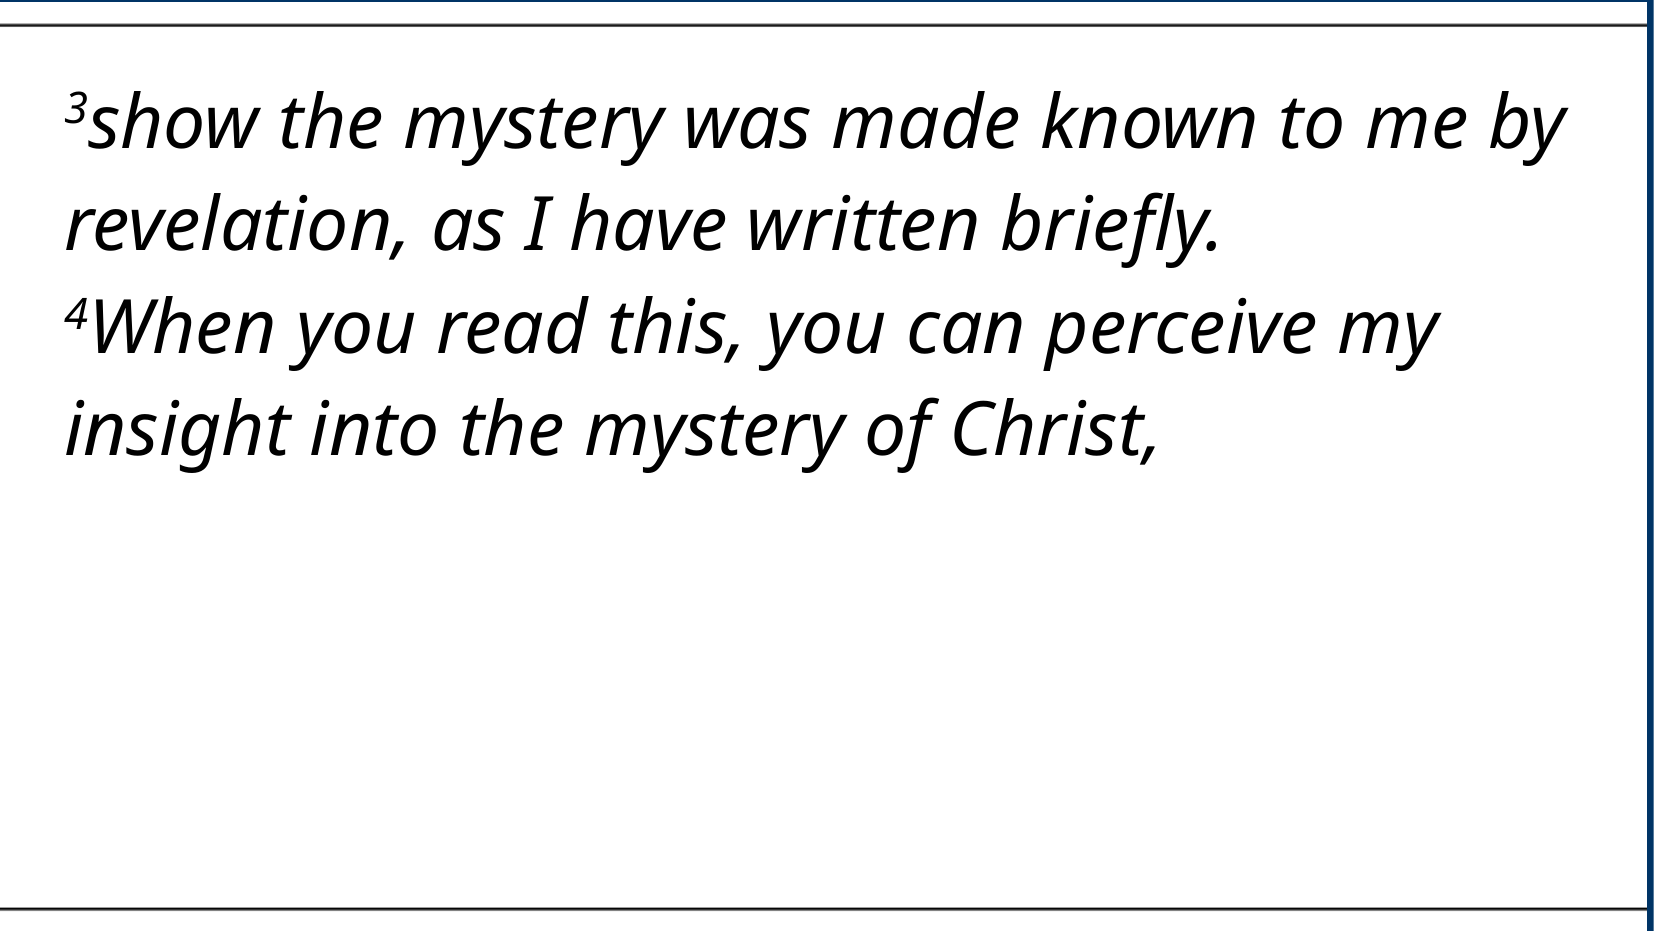

3show the mystery was made known to me by revelation, as I have written briefly.
4When you read this, you can perceive my insight into the mystery of Christ,